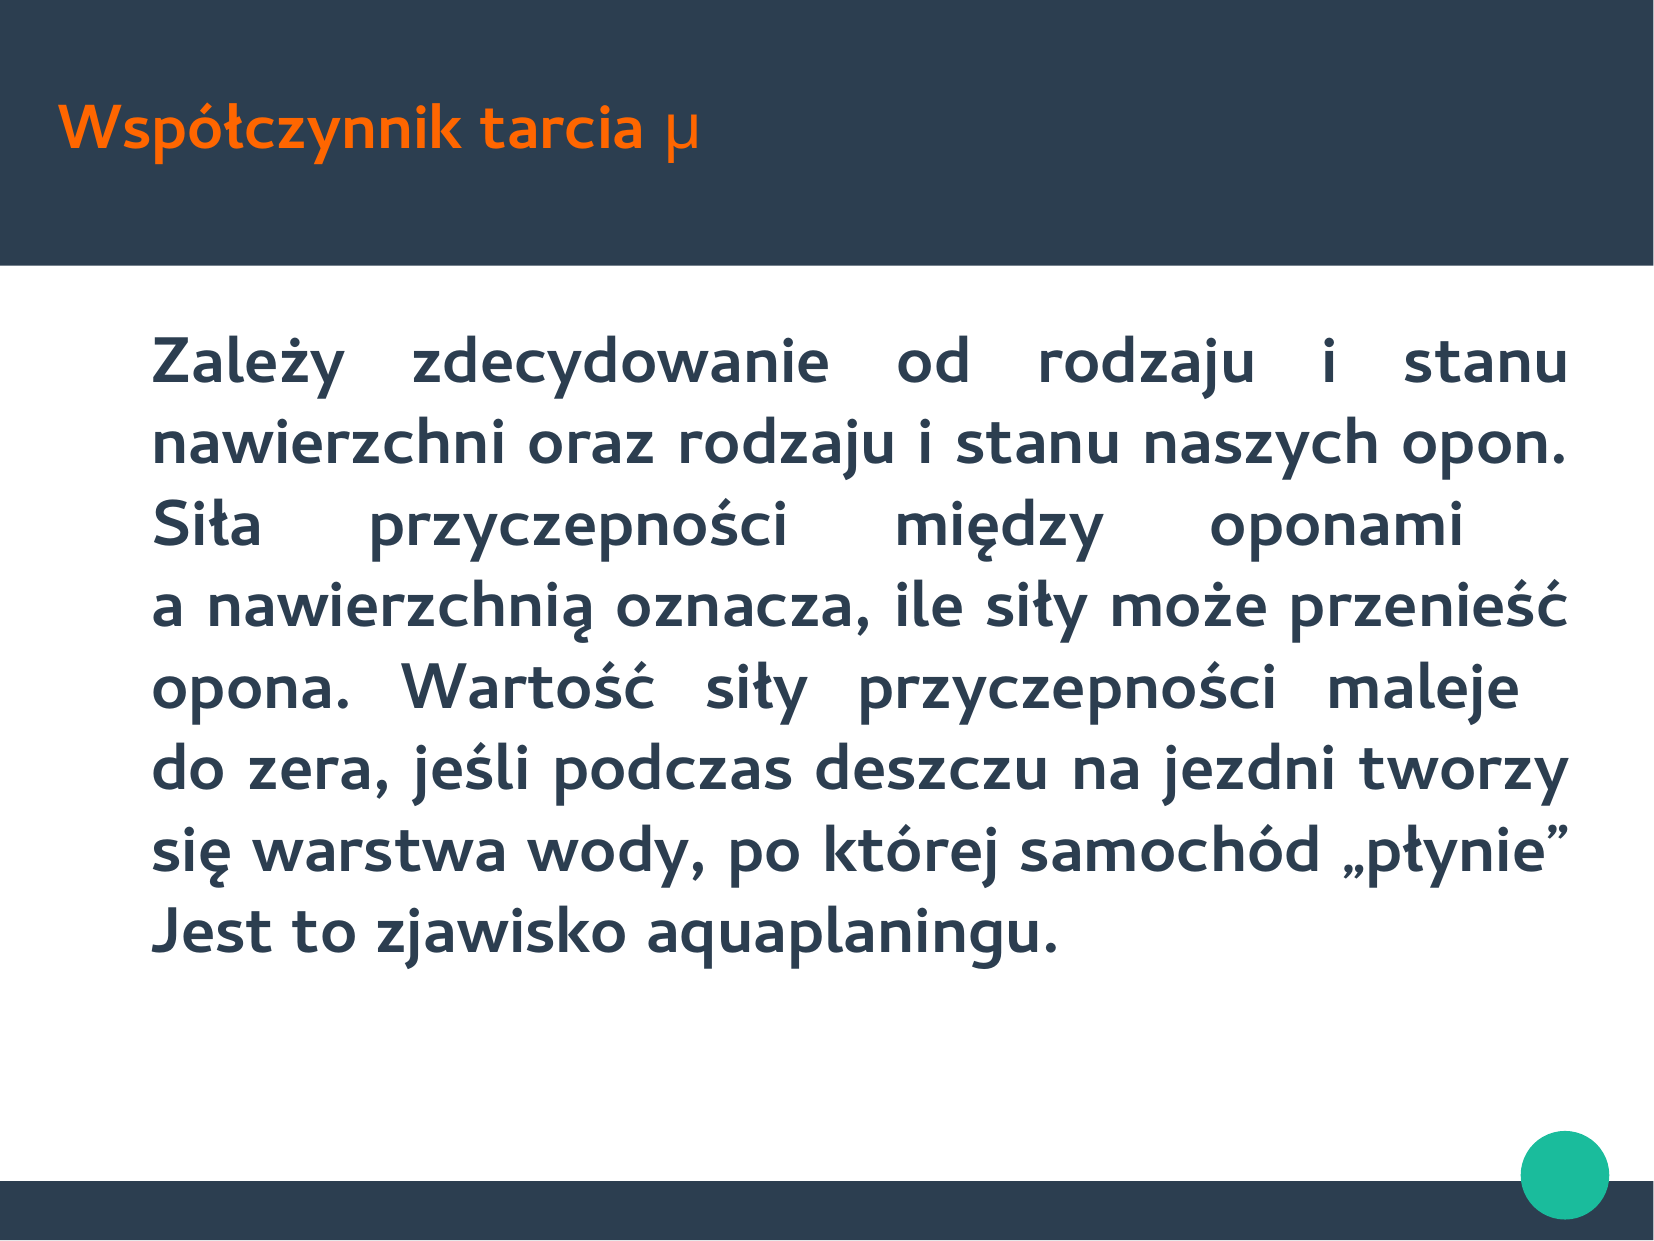

# Współczynnik tarcia μ
Zależy zdecydowanie od rodzaju i stanu nawierzchni oraz rodzaju i stanu naszych opon.
Siła przyczepności między oponami
a nawierzchnią oznacza, ile siły może przenieść opona. Wartość siły przyczepności maleje
do zera, jeśli podczas deszczu na jezdni tworzy się warstwa wody, po której samochód „płynie” Jest to zjawisko aquaplaningu.